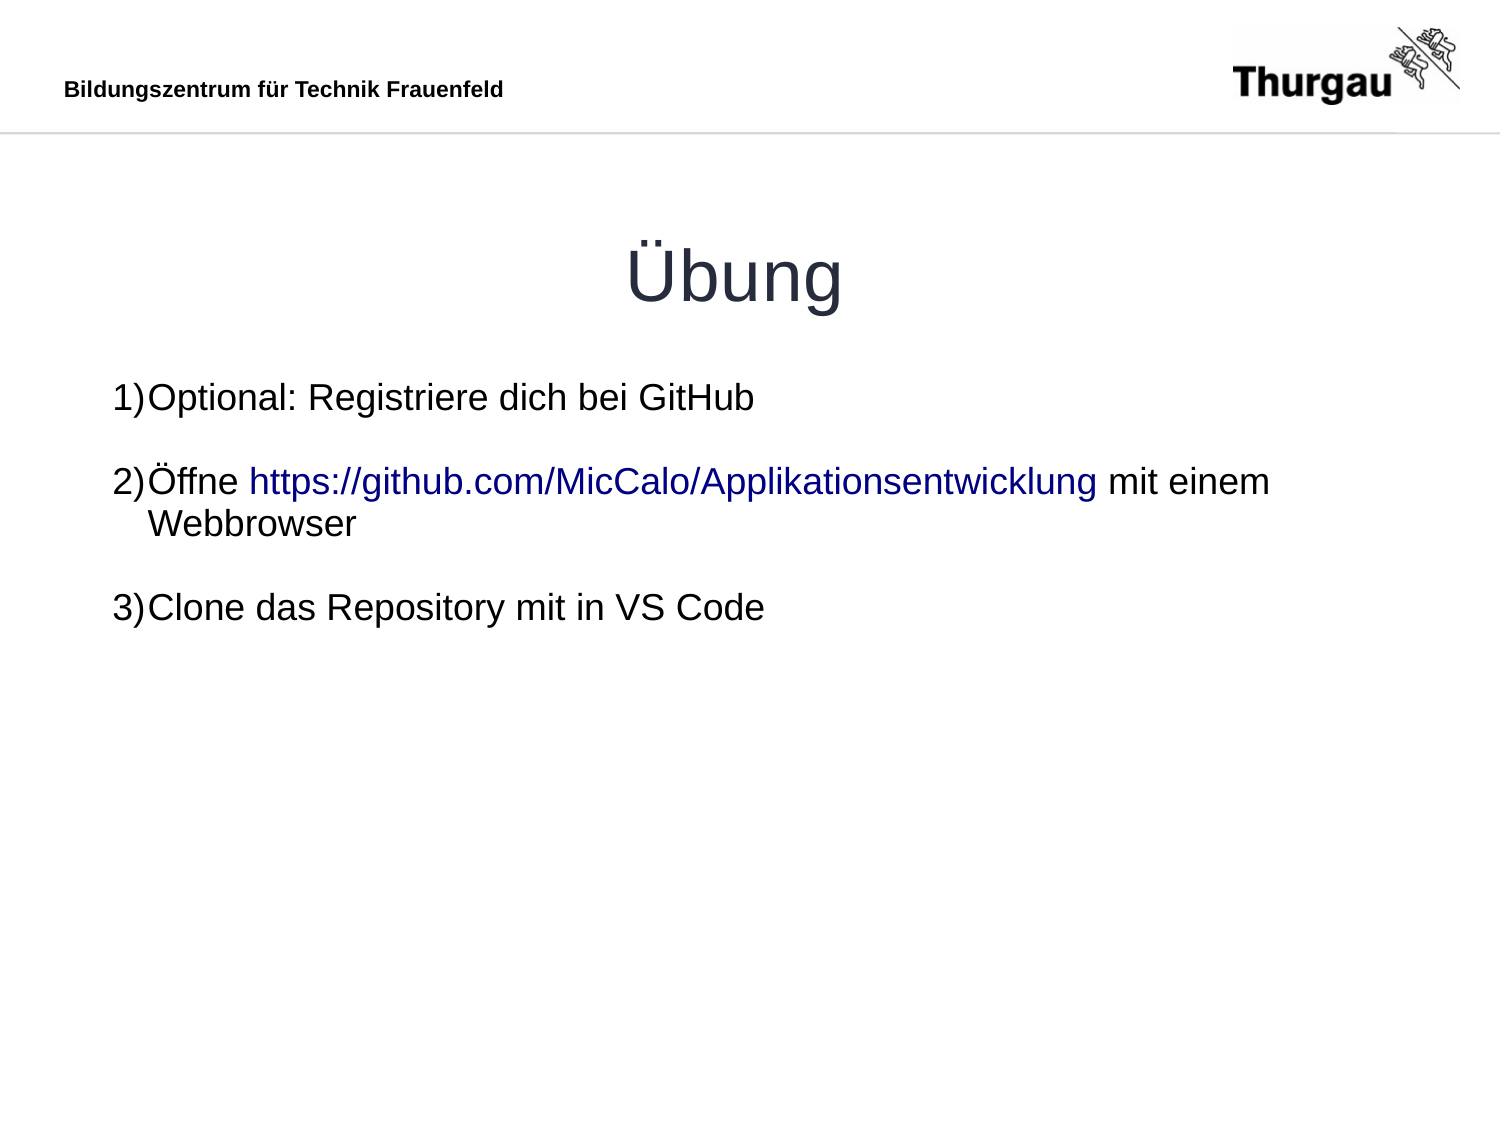

Bildungszentrum für Technik Frauenfeld
Übung
Optional: Registriere dich bei GitHub
Öffne https://github.com/MicCalo/Applikationsentwicklung mit einem Webbrowser
Clone das Repository mit in VS Code